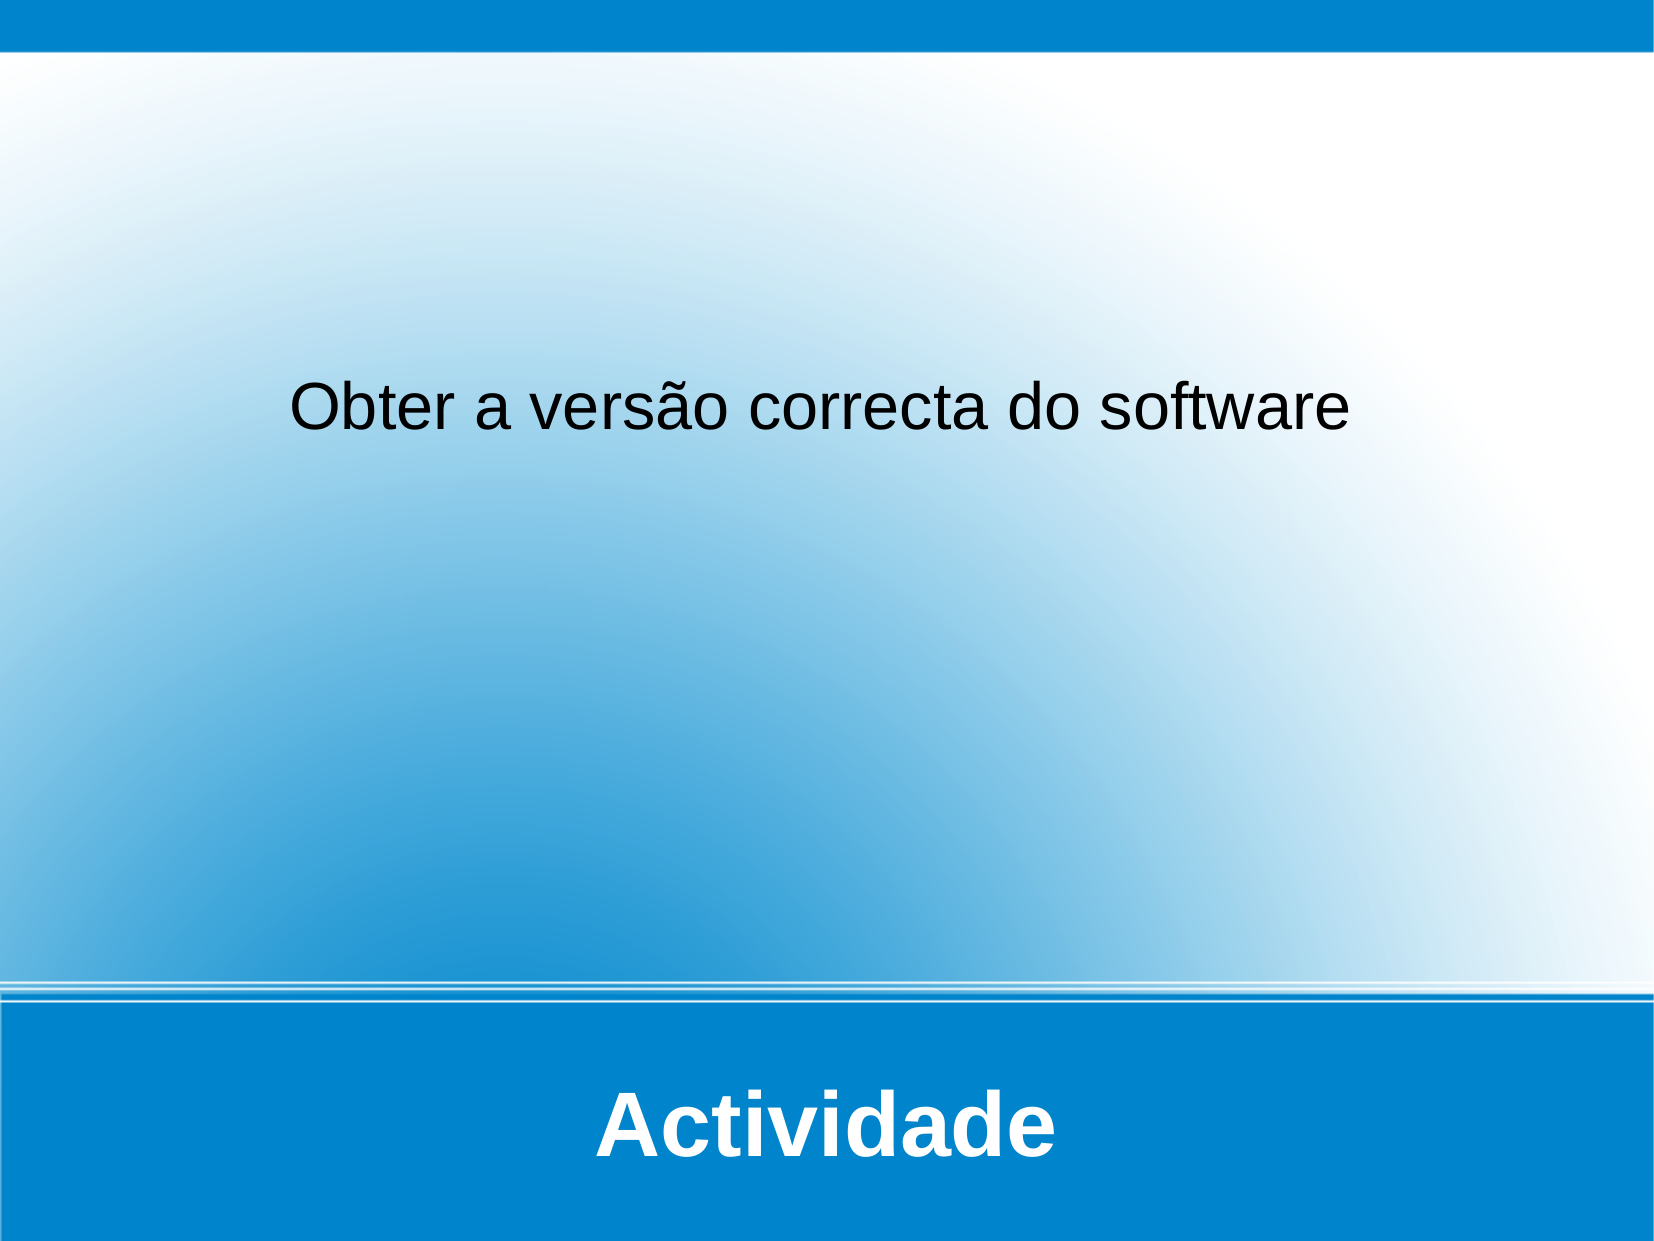

Obter a versão correcta do software
# Actividade